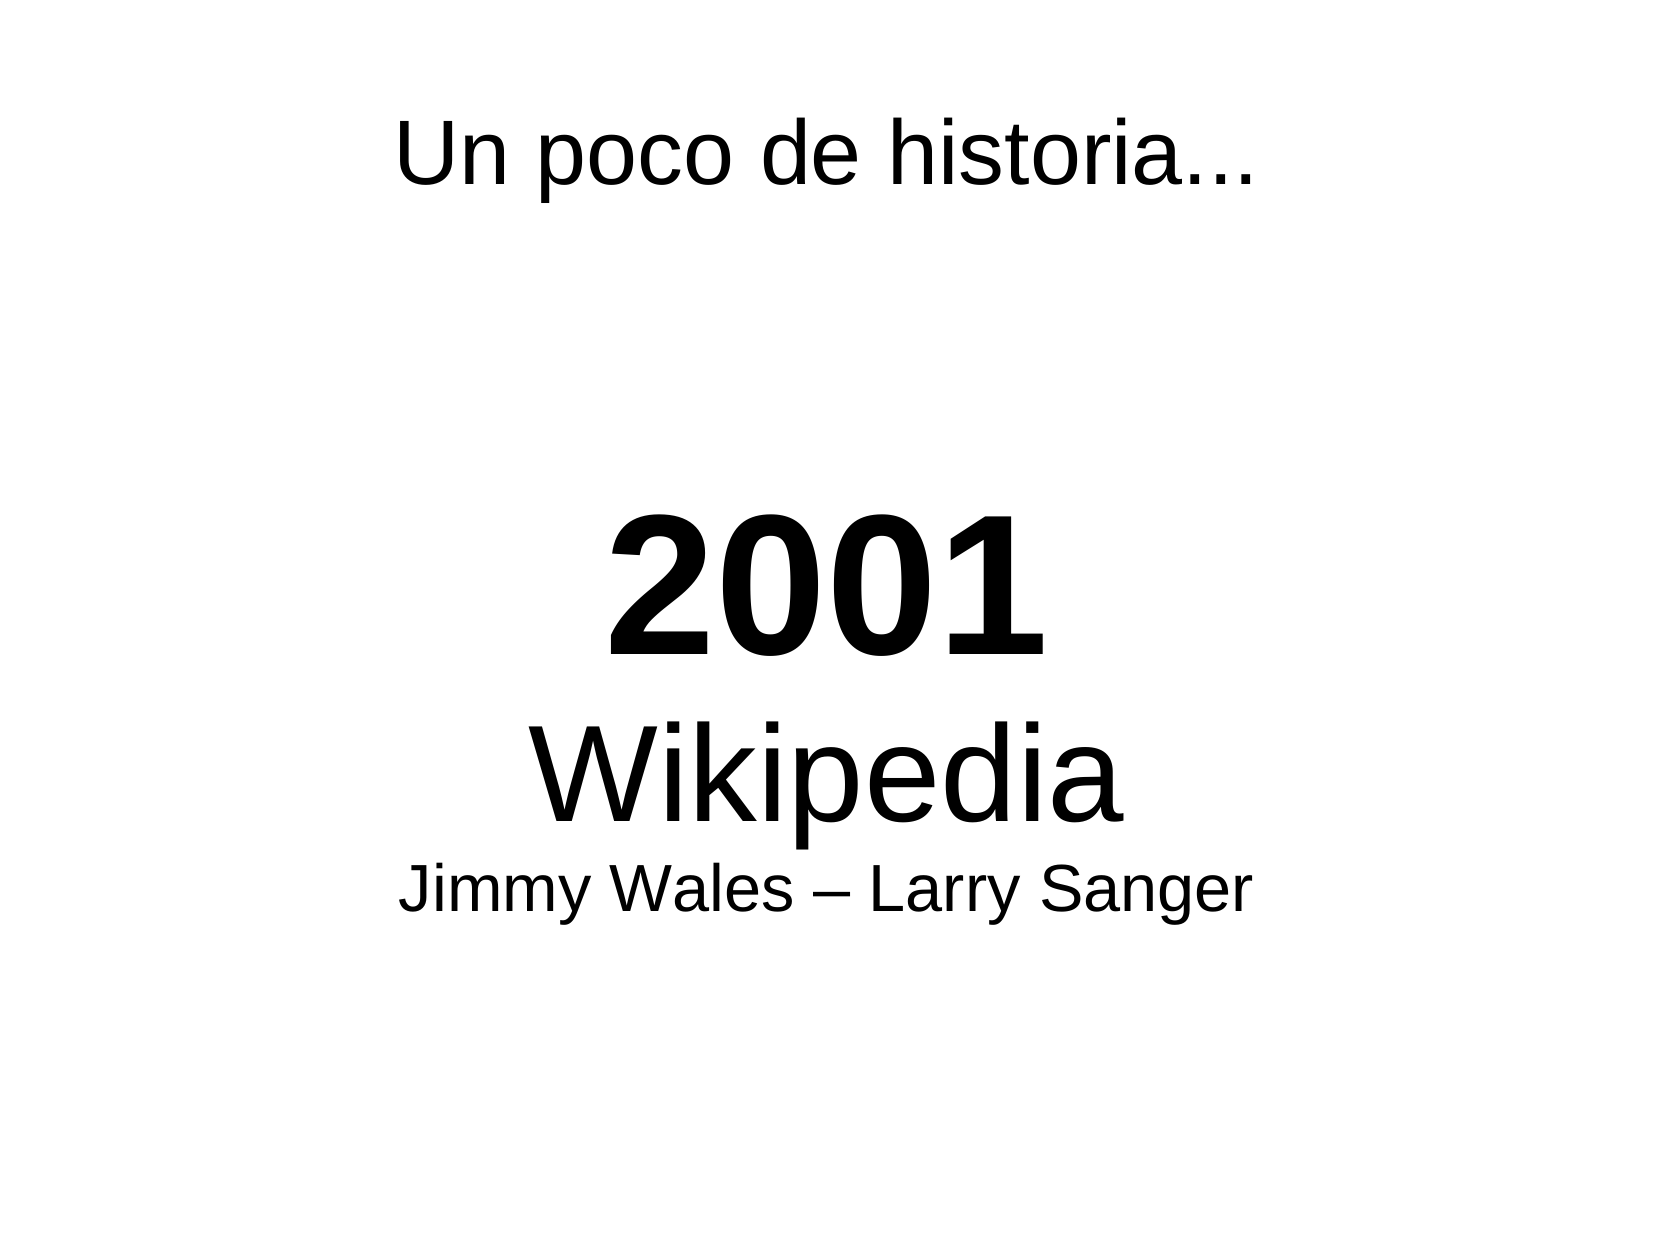

# Un poco de historia...
2001
Wikipedia
Jimmy Wales – Larry Sanger